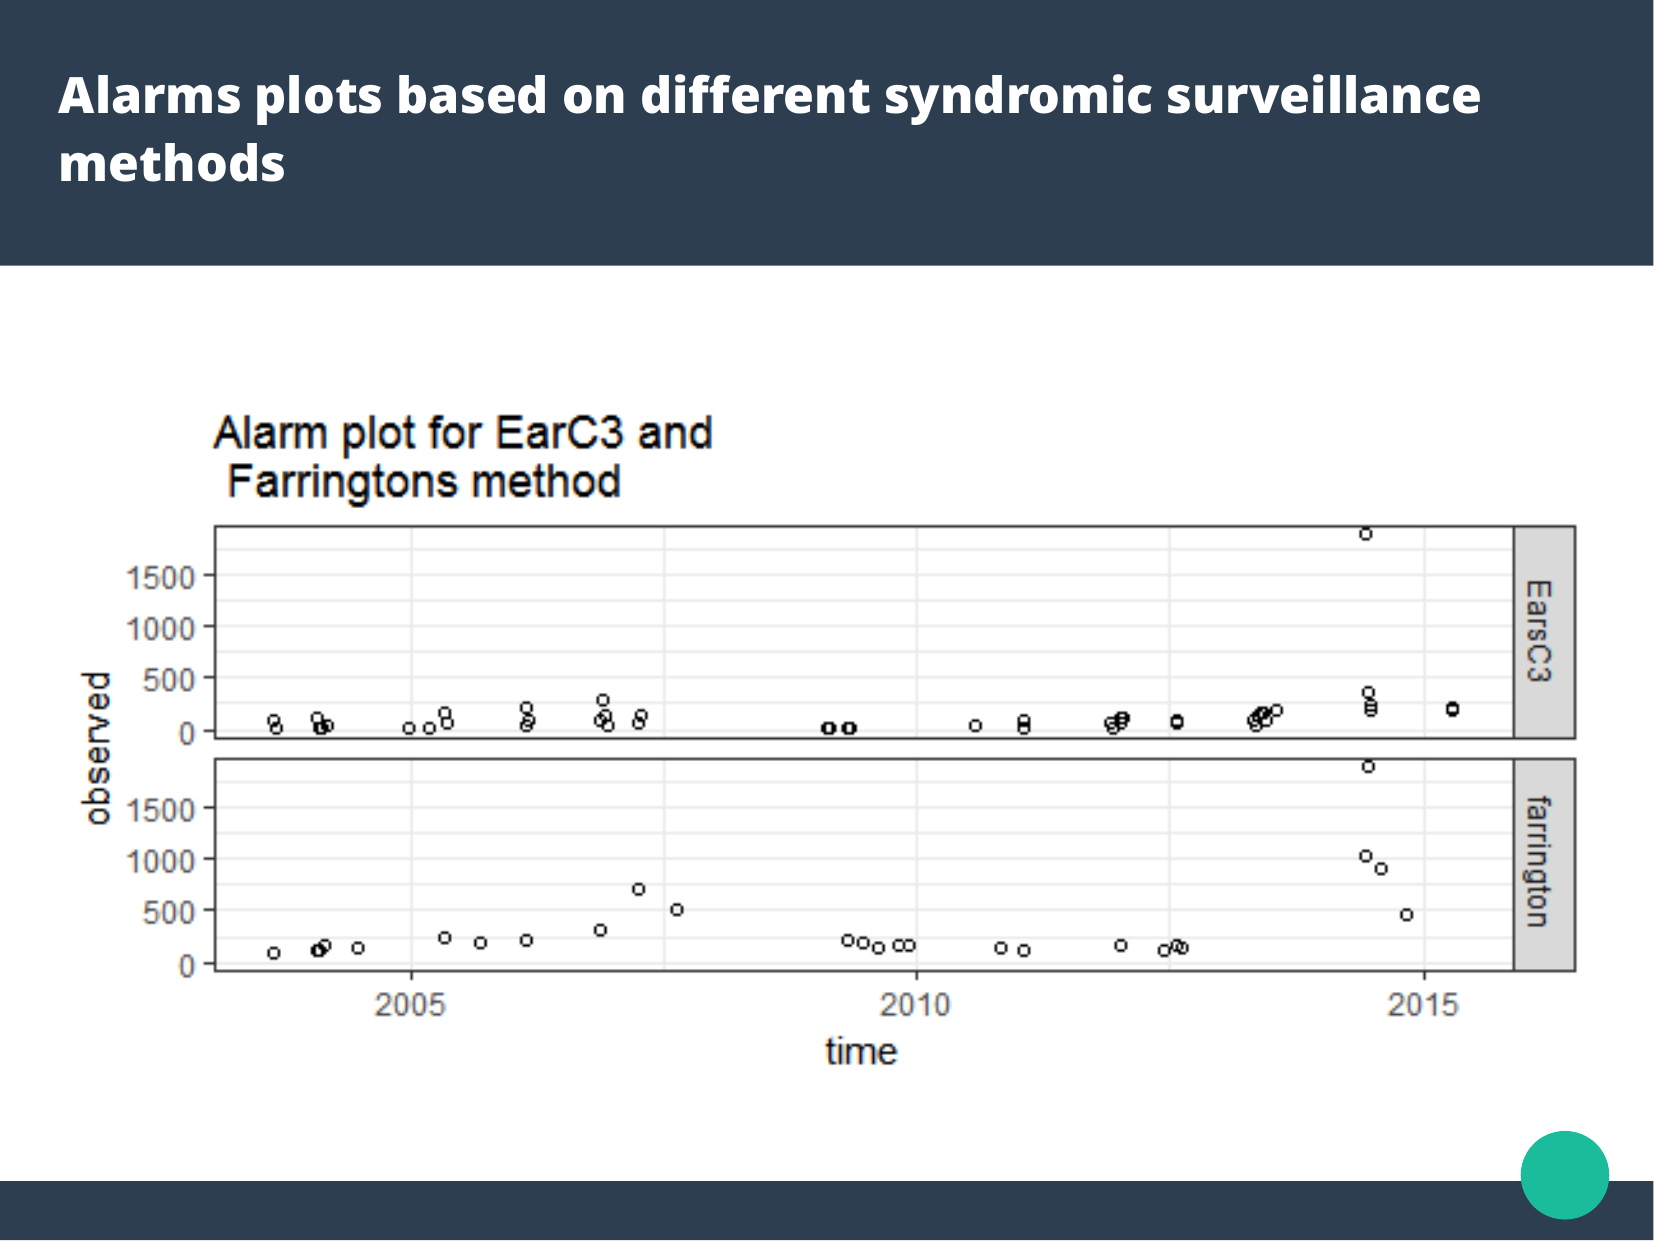

# Alarms plots based on different syndromic surveillance methods